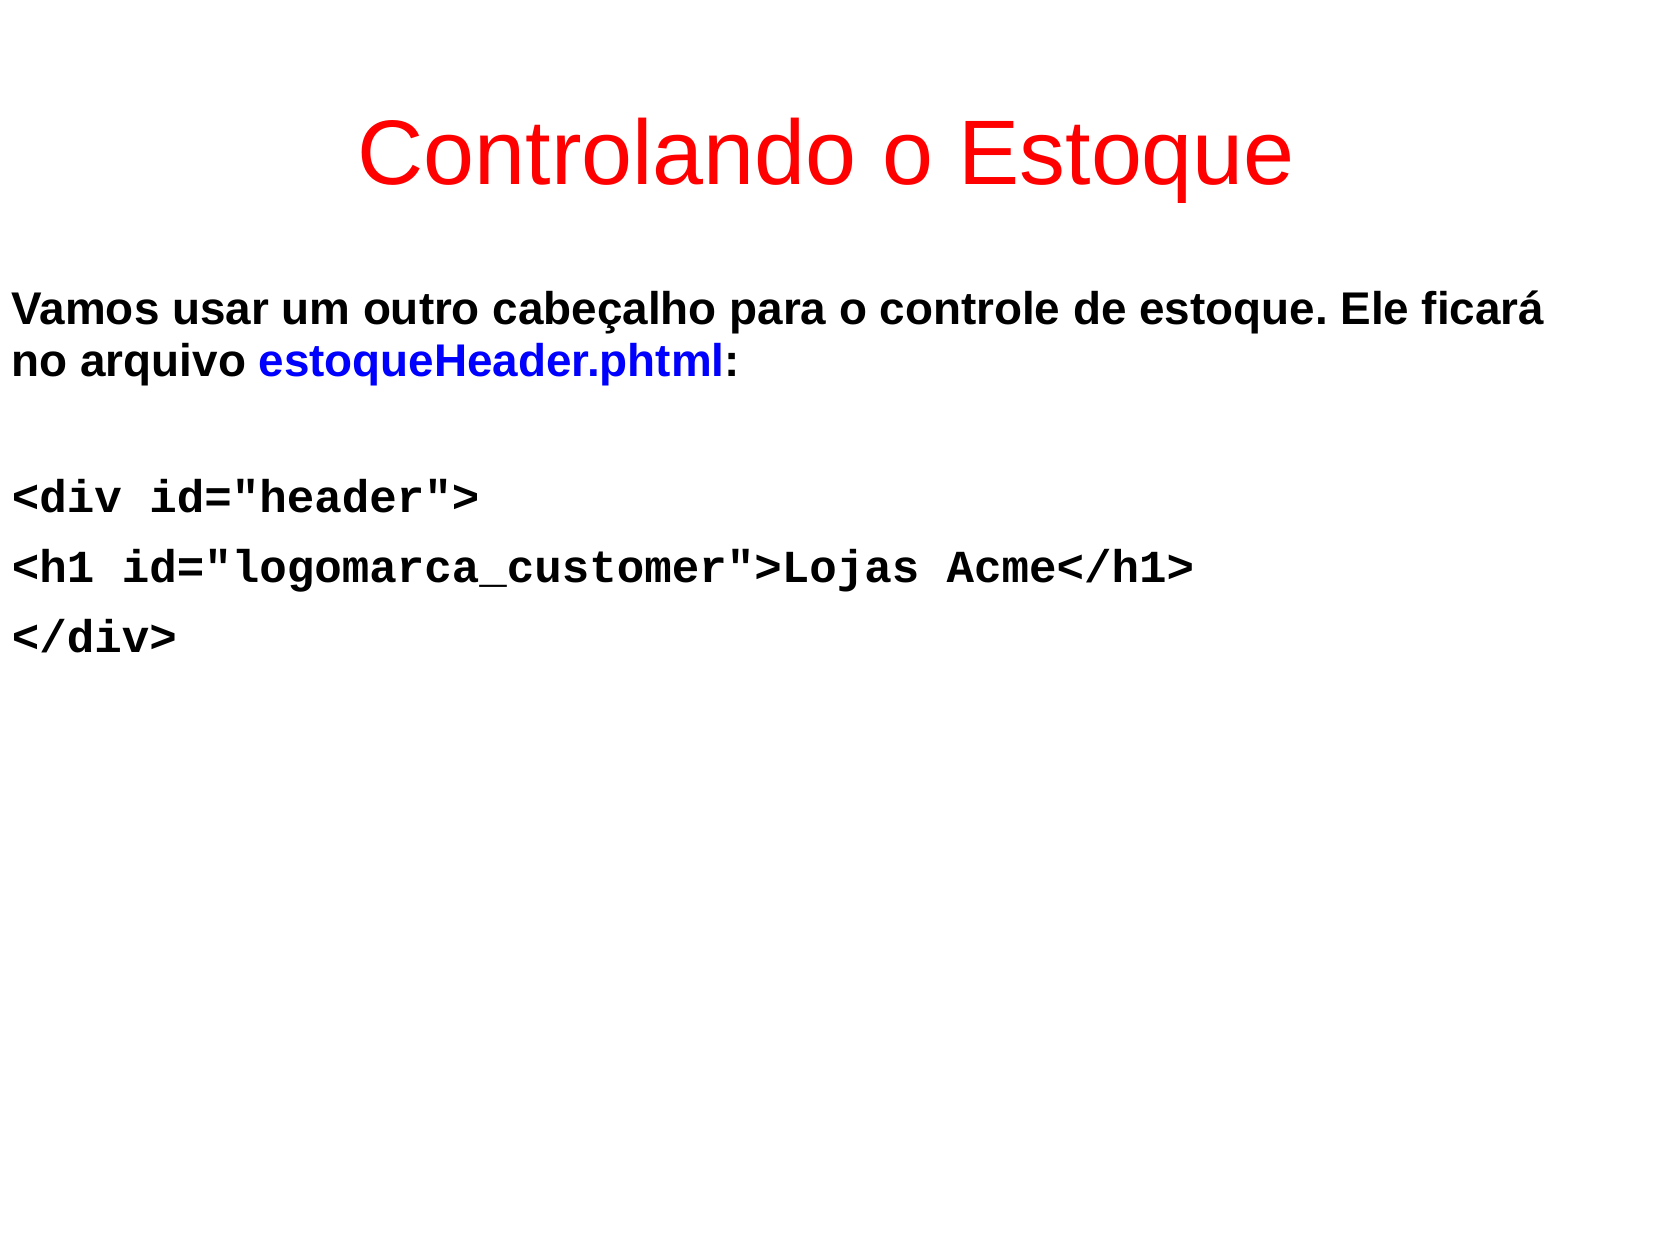

# Controlando o Estoque
Vamos usar um outro cabeçalho para o controle de estoque. Ele ficará no arquivo estoqueHeader.phtml:
<div id="header">
<h1 id="logomarca_customer">Lojas Acme</h1>
</div>